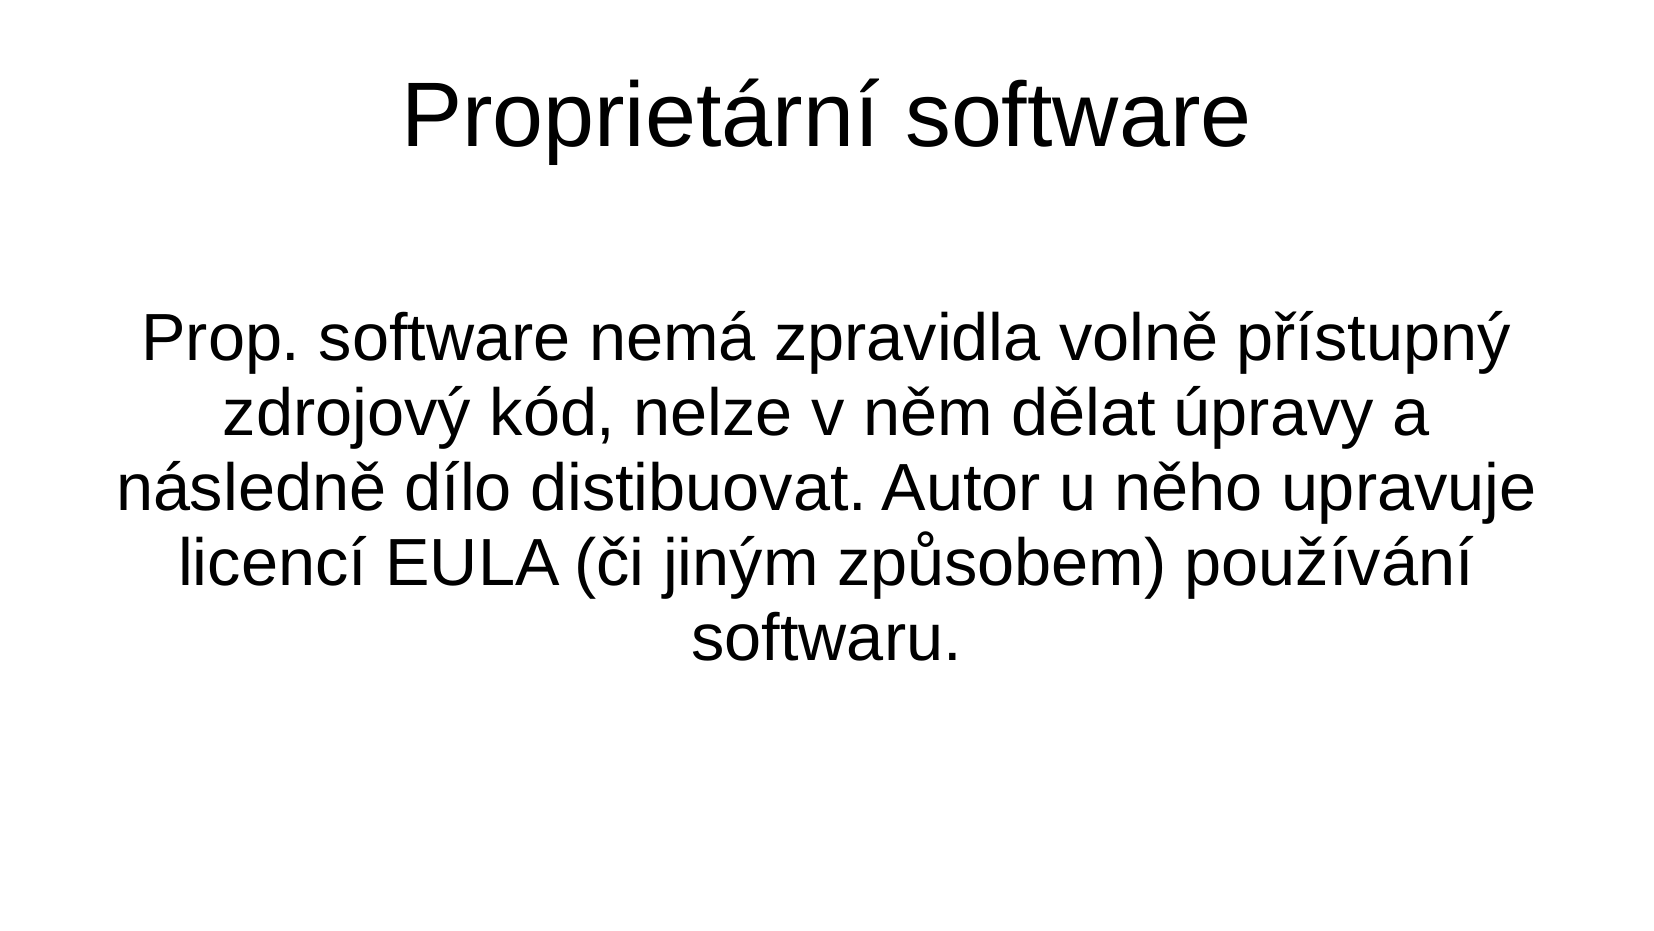

# Proprietární software
Prop. software nemá zpravidla volně přístupný zdrojový kód, nelze v něm dělat úpravy a následně dílo distibuovat. Autor u něho upravuje licencí EULA (či jiným způsobem) používání softwaru.